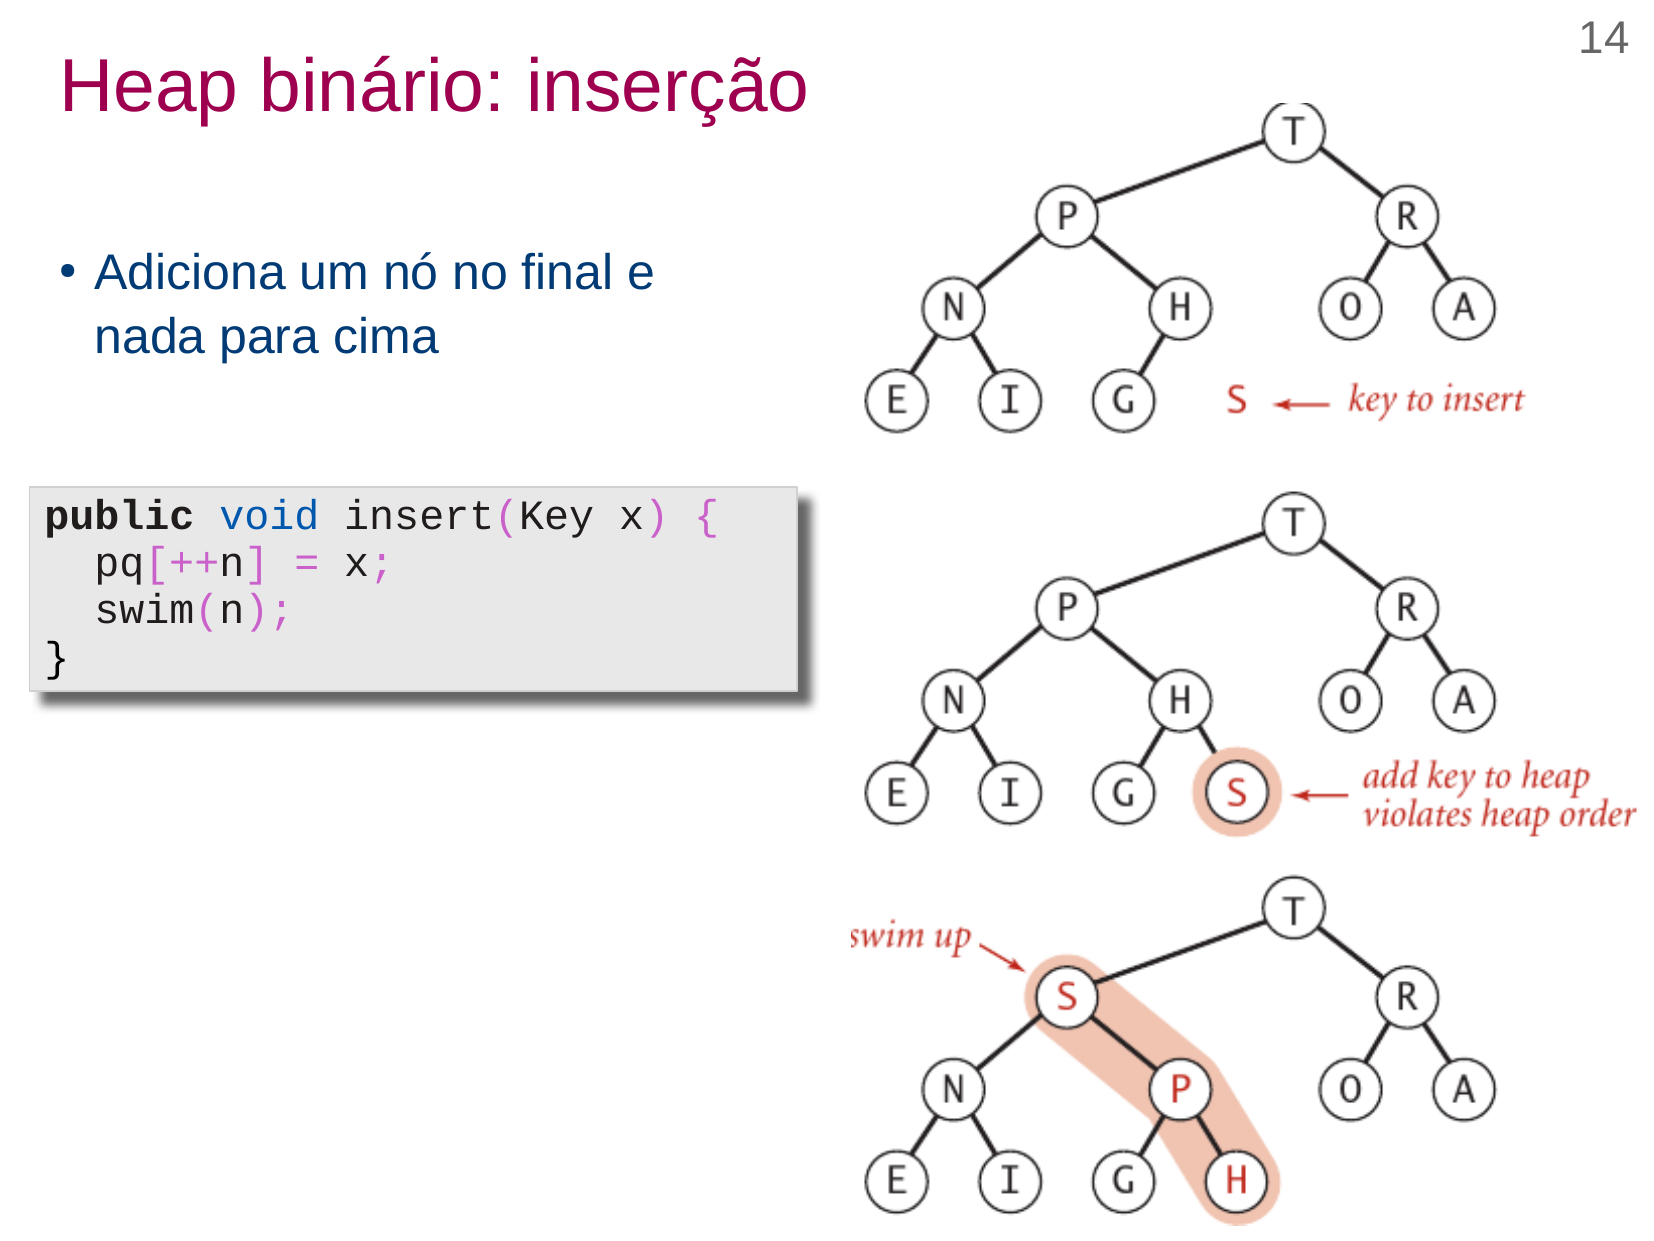

14
# Heap binário: inserção
Adiciona um nó no final e
nada para cima
public void insert(Key x) {
 pq[++n] = x;
 swim(n);
}